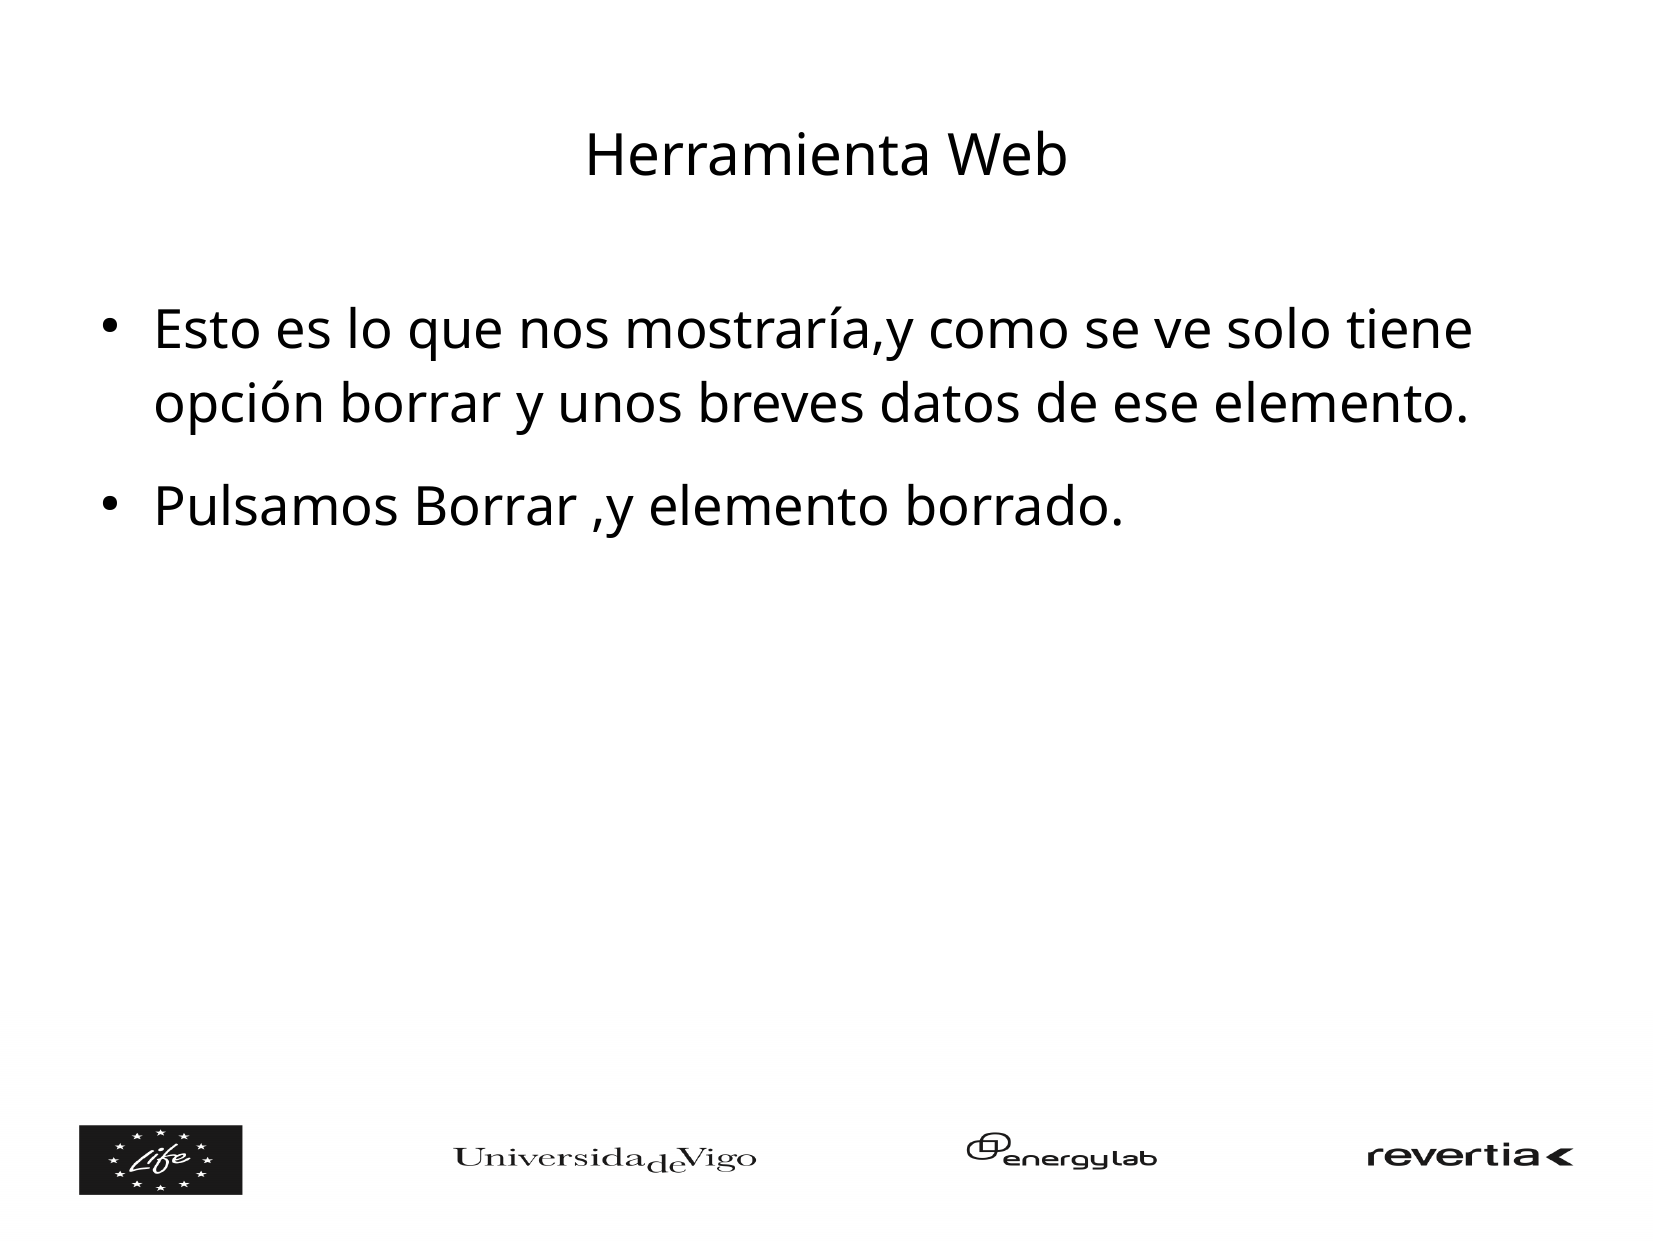

# Herramienta Web
Esto es lo que nos mostraría,y como se ve solo tiene opción borrar y unos breves datos de ese elemento.
Pulsamos Borrar ,y elemento borrado.